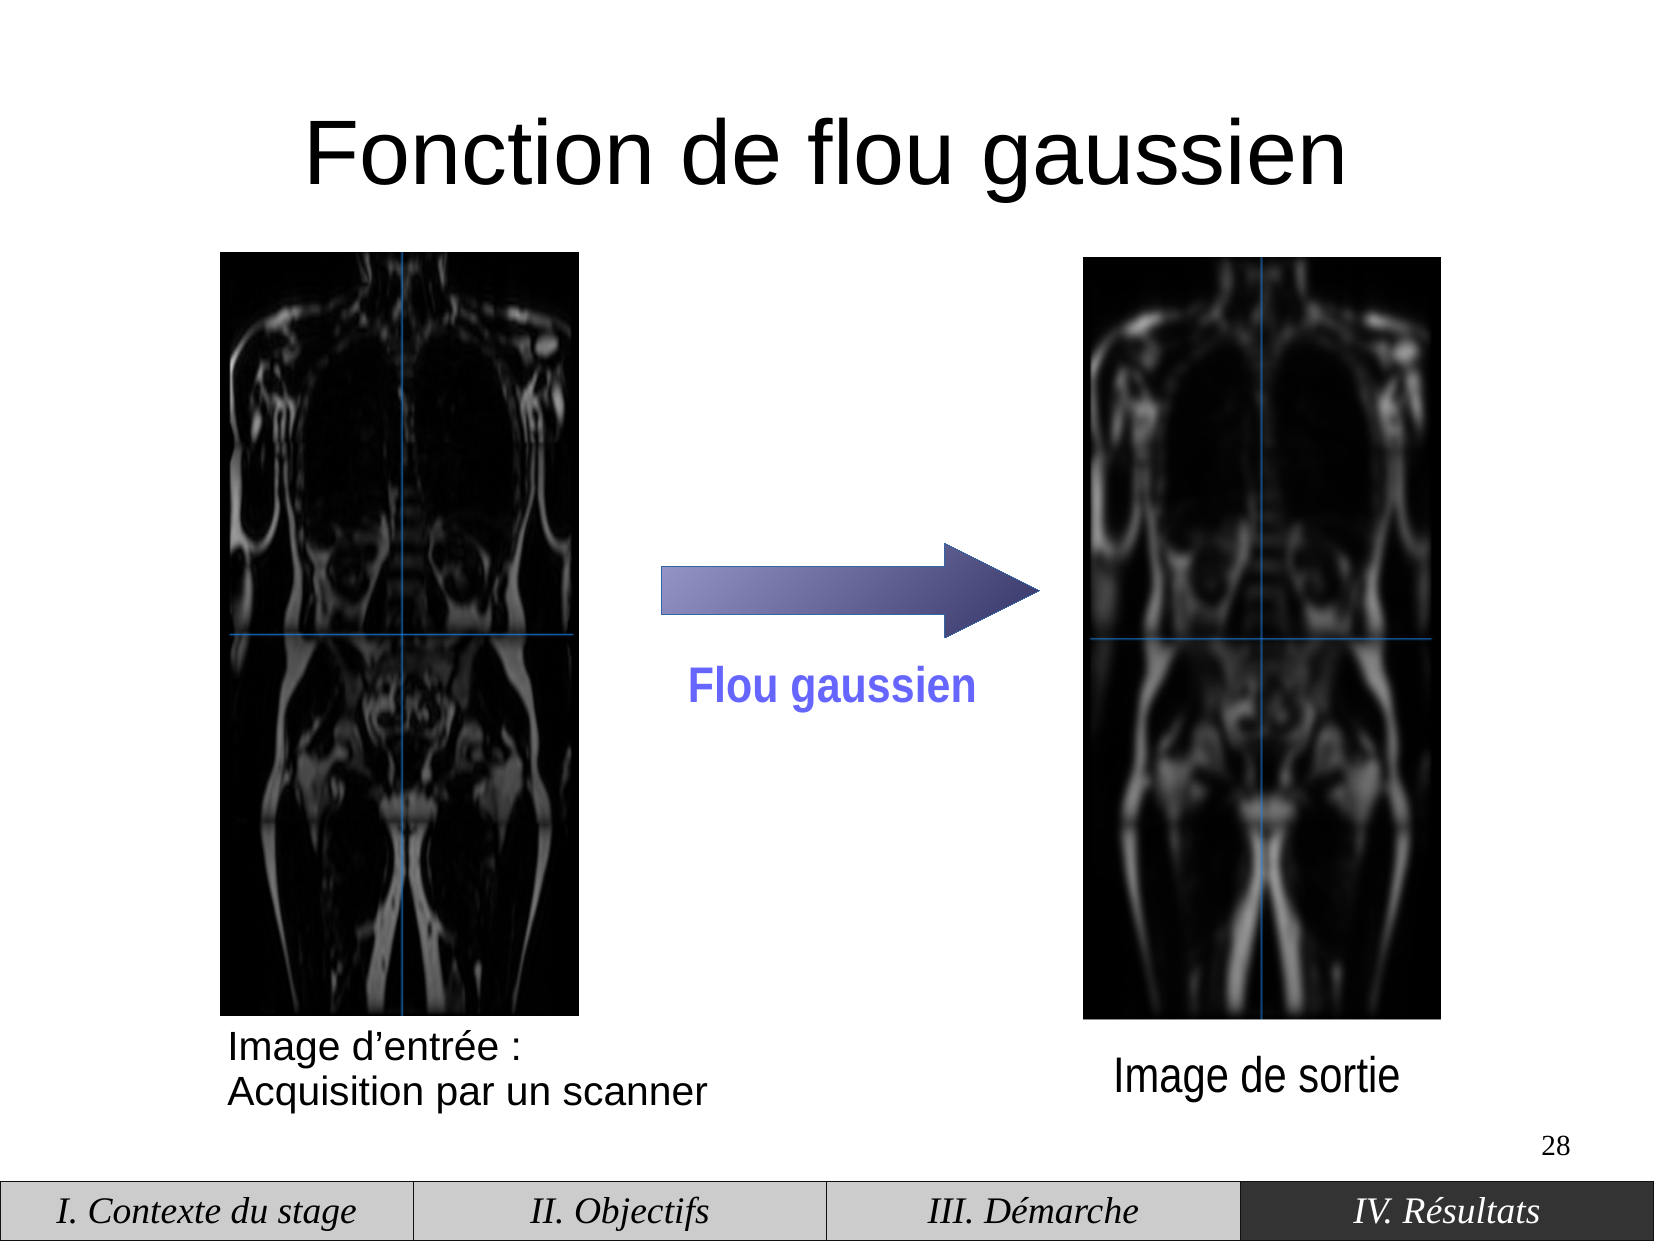

# Fonction de flou gaussien
Flou gaussien
Image d’entrée :
Acquisition par un scanner
Image de sortie
28
I. Contexte du stage
II. Objectifs
III. Démarche
IV. Résultats